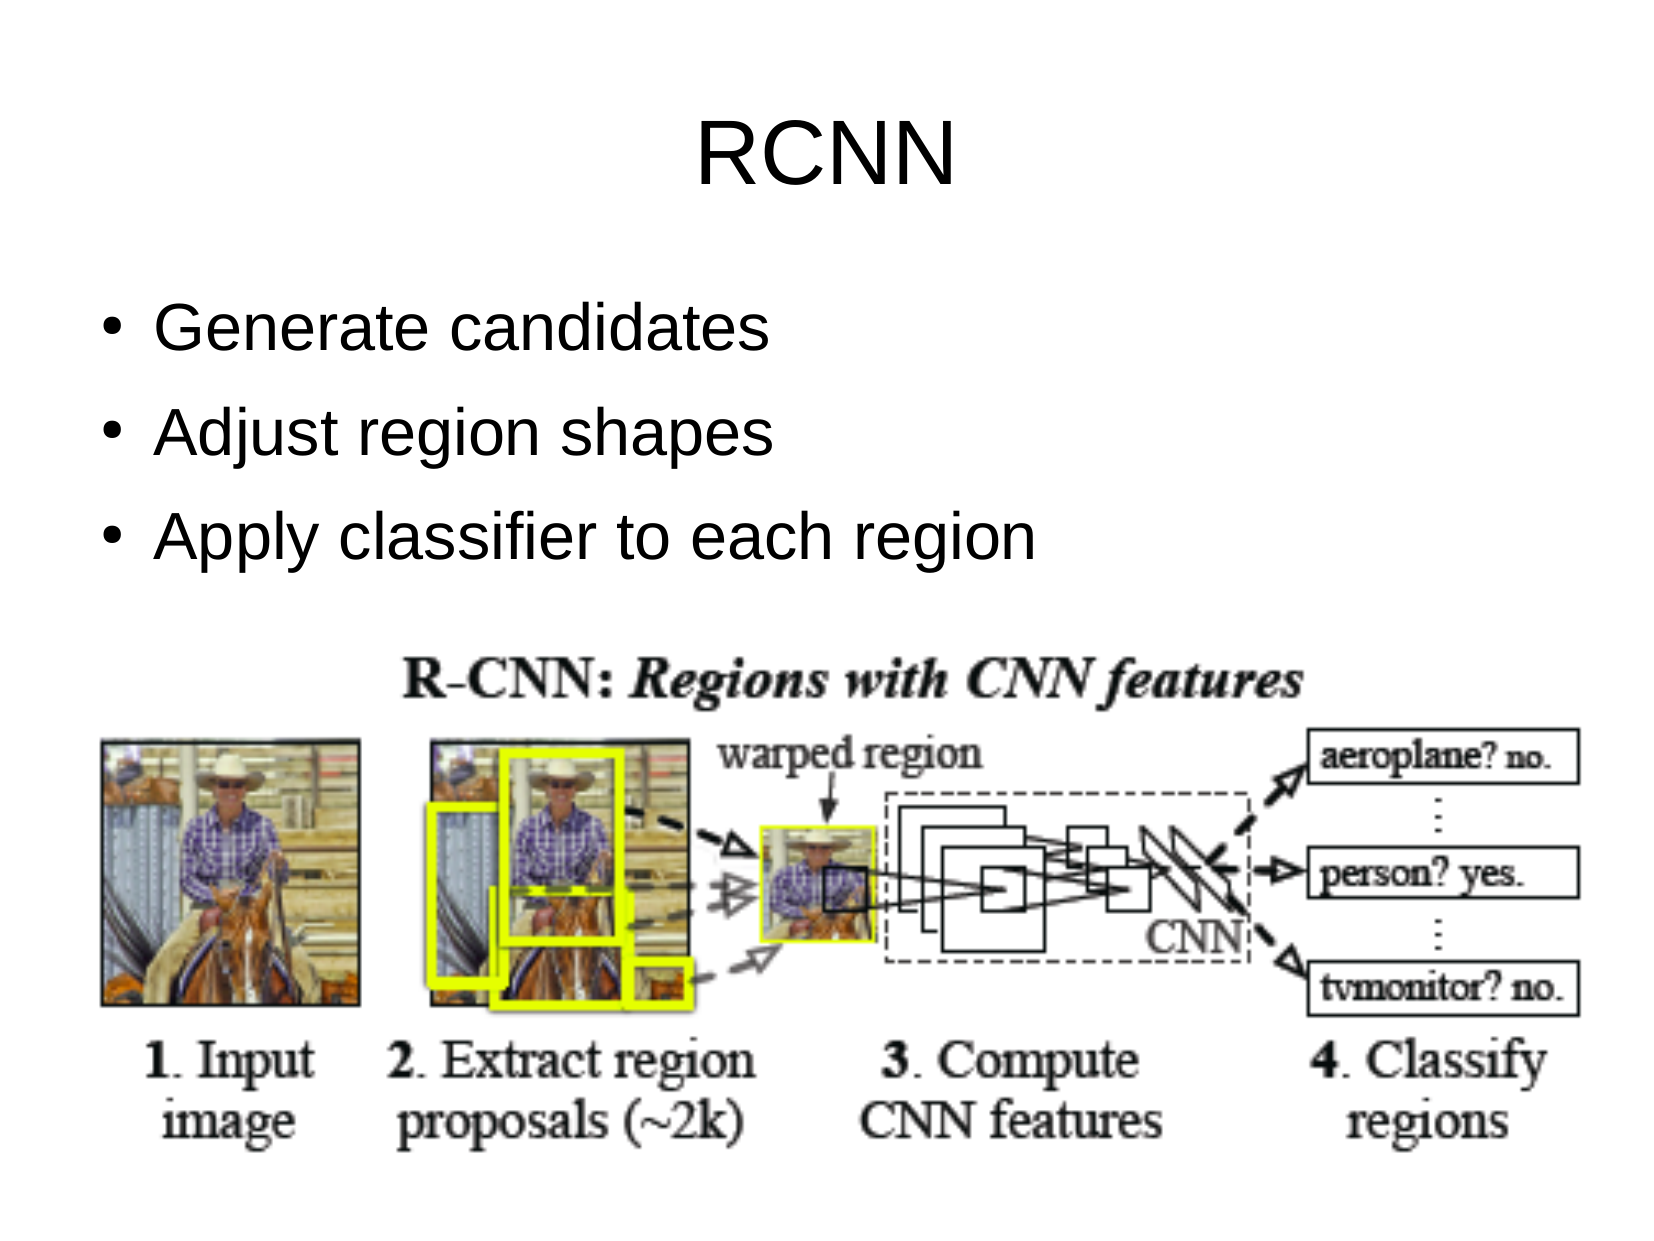

# RCNN
Generate candidates
Adjust region shapes
Apply classifier to each region
32